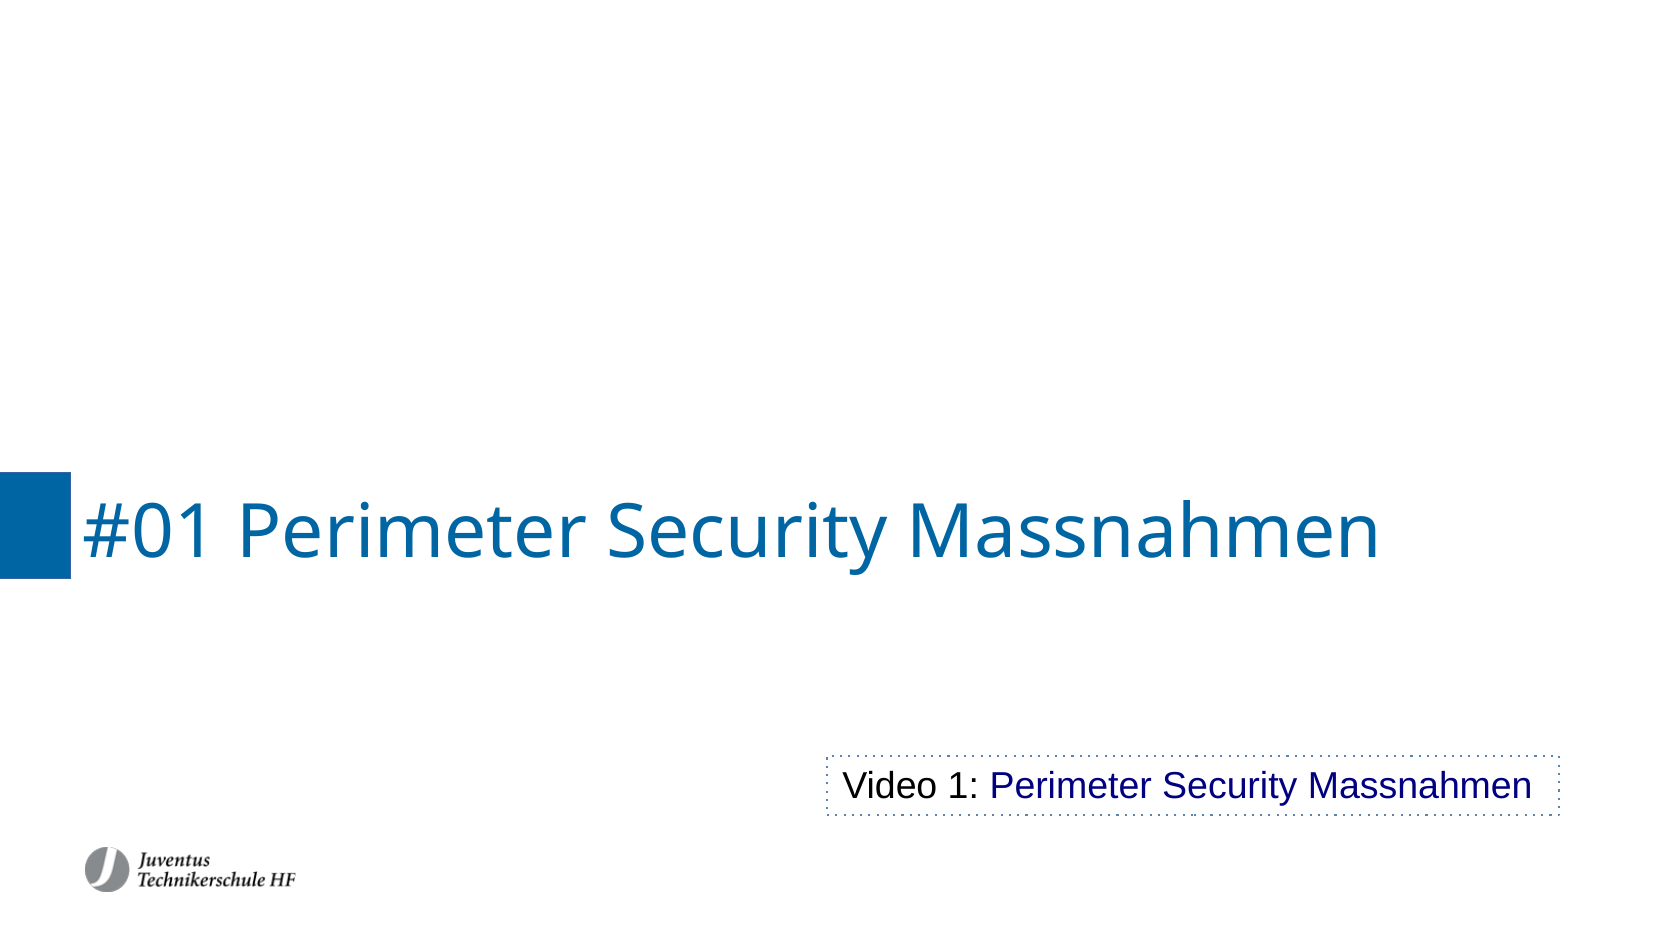

# #01 Perimeter Security Massnahmen
Video 1: Perimeter Security Massnahmen